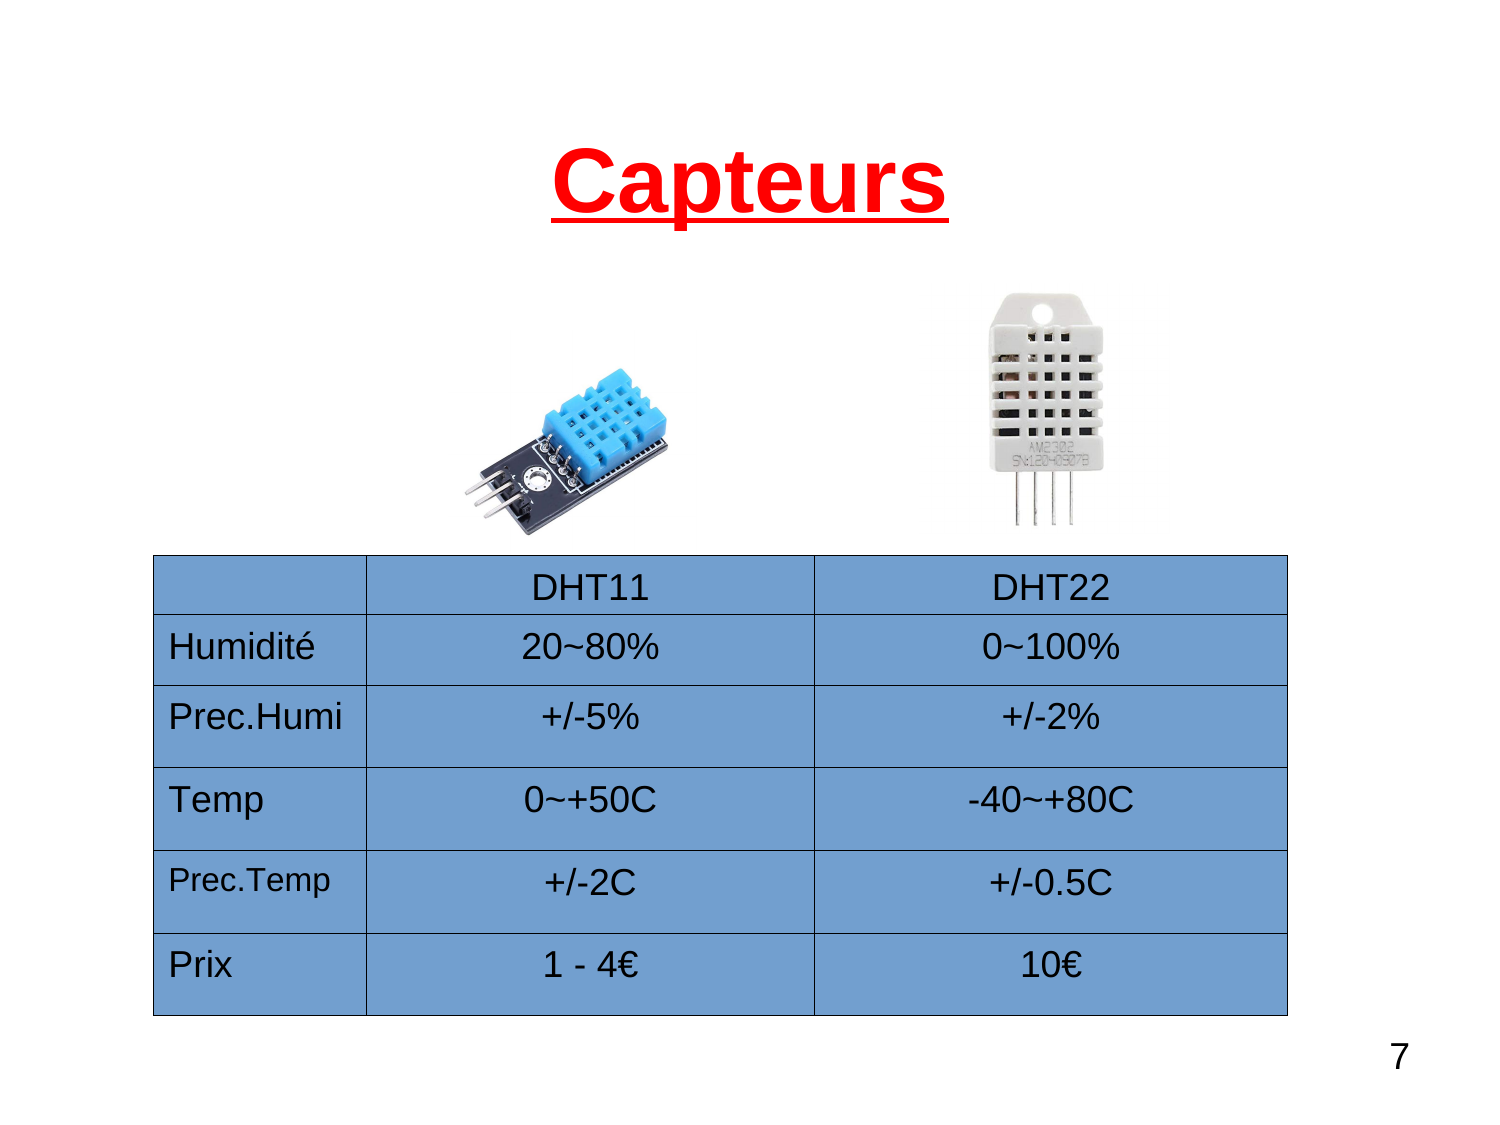

Capteurs
DHT11
DHT22
Humidité
20~80%
0~100%
Prec.Humi
+/-5%
+/-2%
Temp
0~+50C
-40~+80C
Prec.Temp
+/-2C
+/-0.5C
Prix
1 - 4€
10€
7